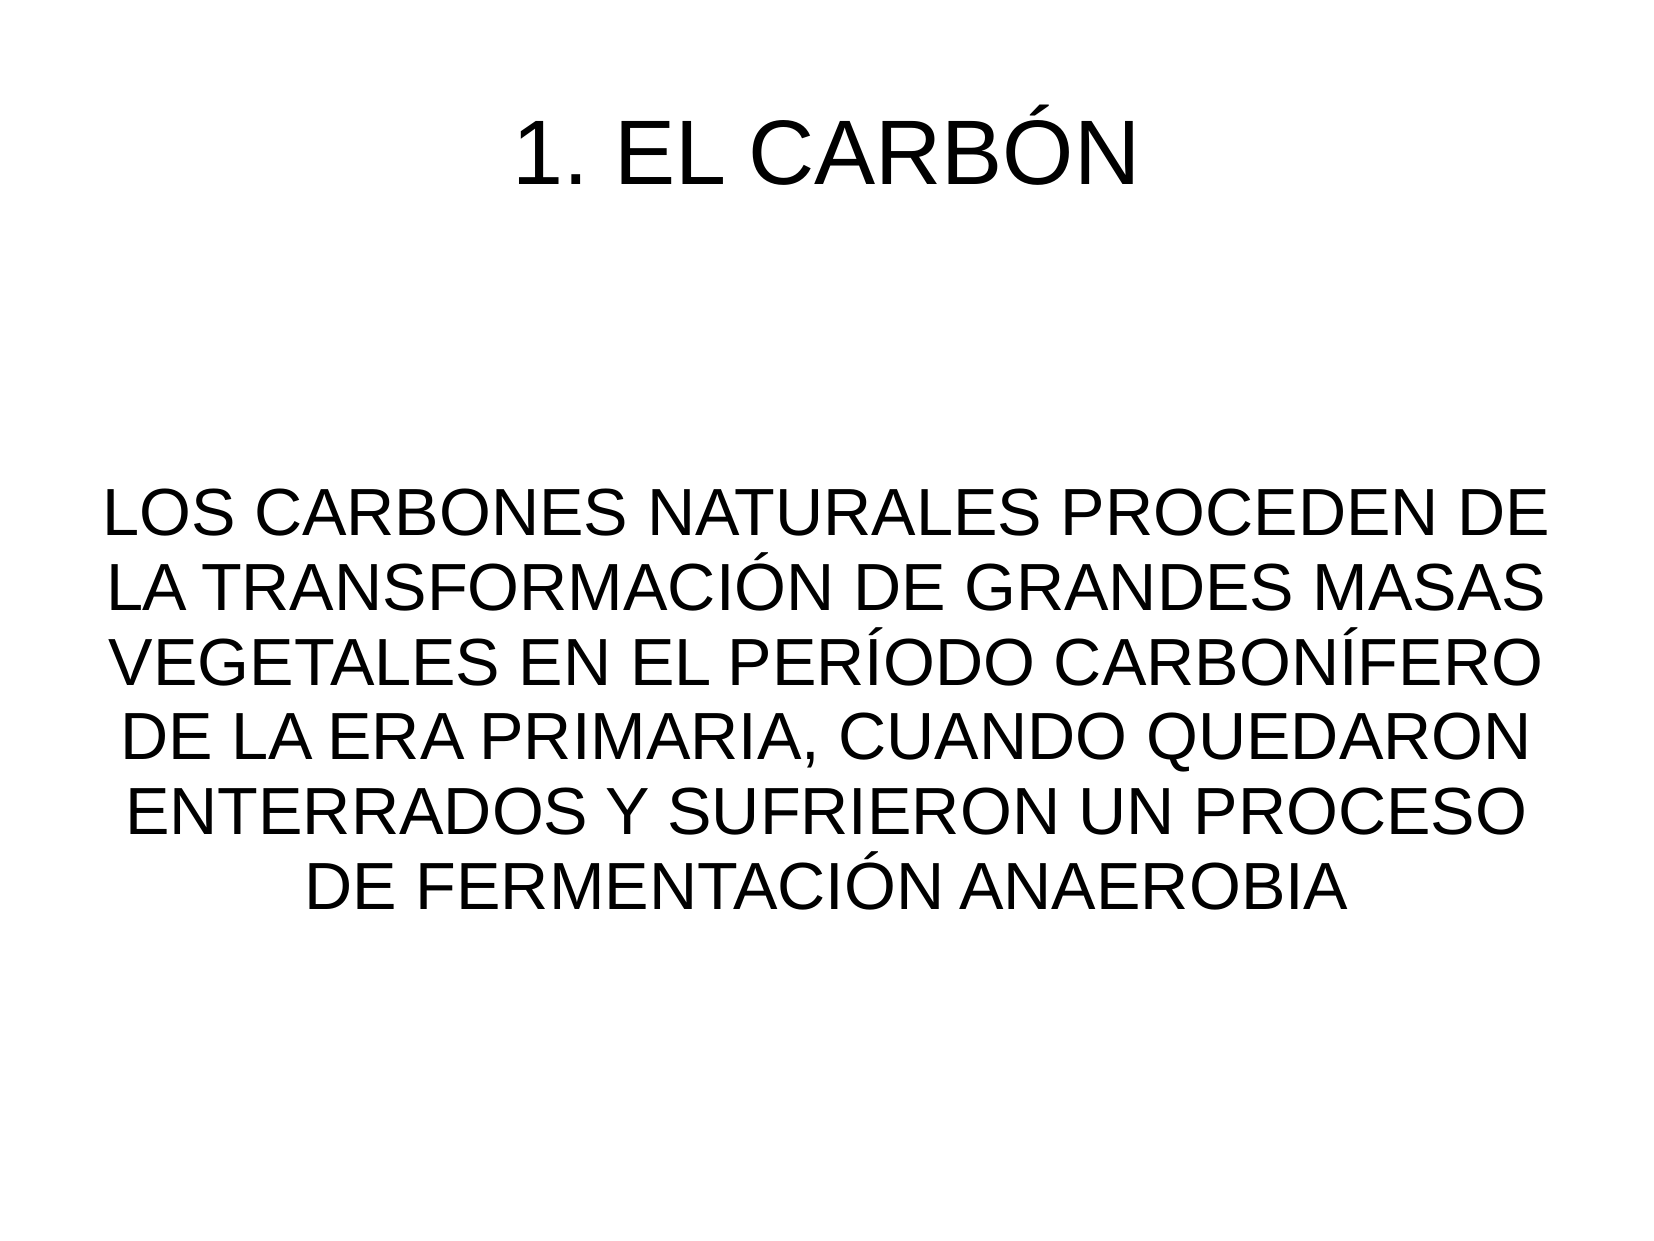

# 1. EL CARBÓN
LOS CARBONES NATURALES PROCEDEN DE LA TRANSFORMACIÓN DE GRANDES MASAS VEGETALES EN EL PERÍODO CARBONÍFERO DE LA ERA PRIMARIA, CUANDO QUEDARON ENTERRADOS Y SUFRIERON UN PROCESO DE FERMENTACIÓN ANAEROBIA